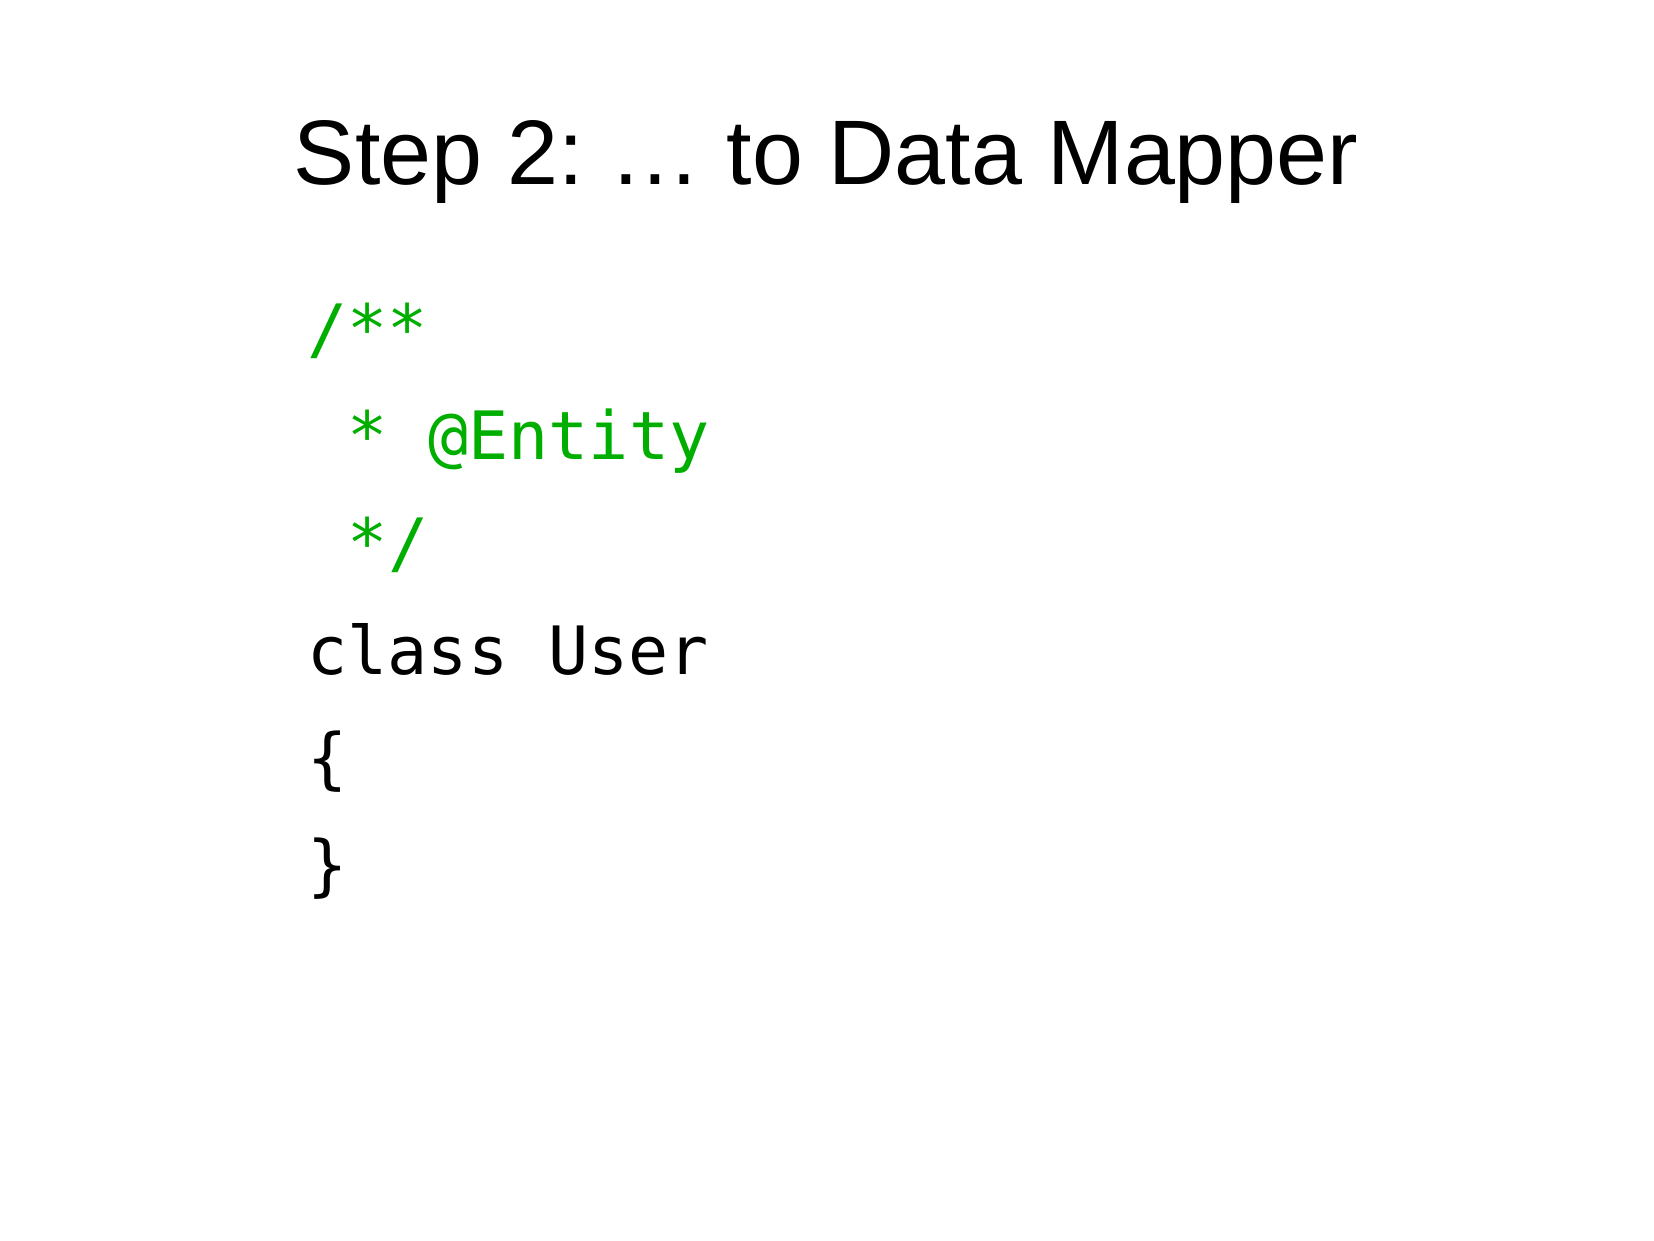

# Step 2: … to Data Mapper
/**
 * @Entity
 */
class User
{
}